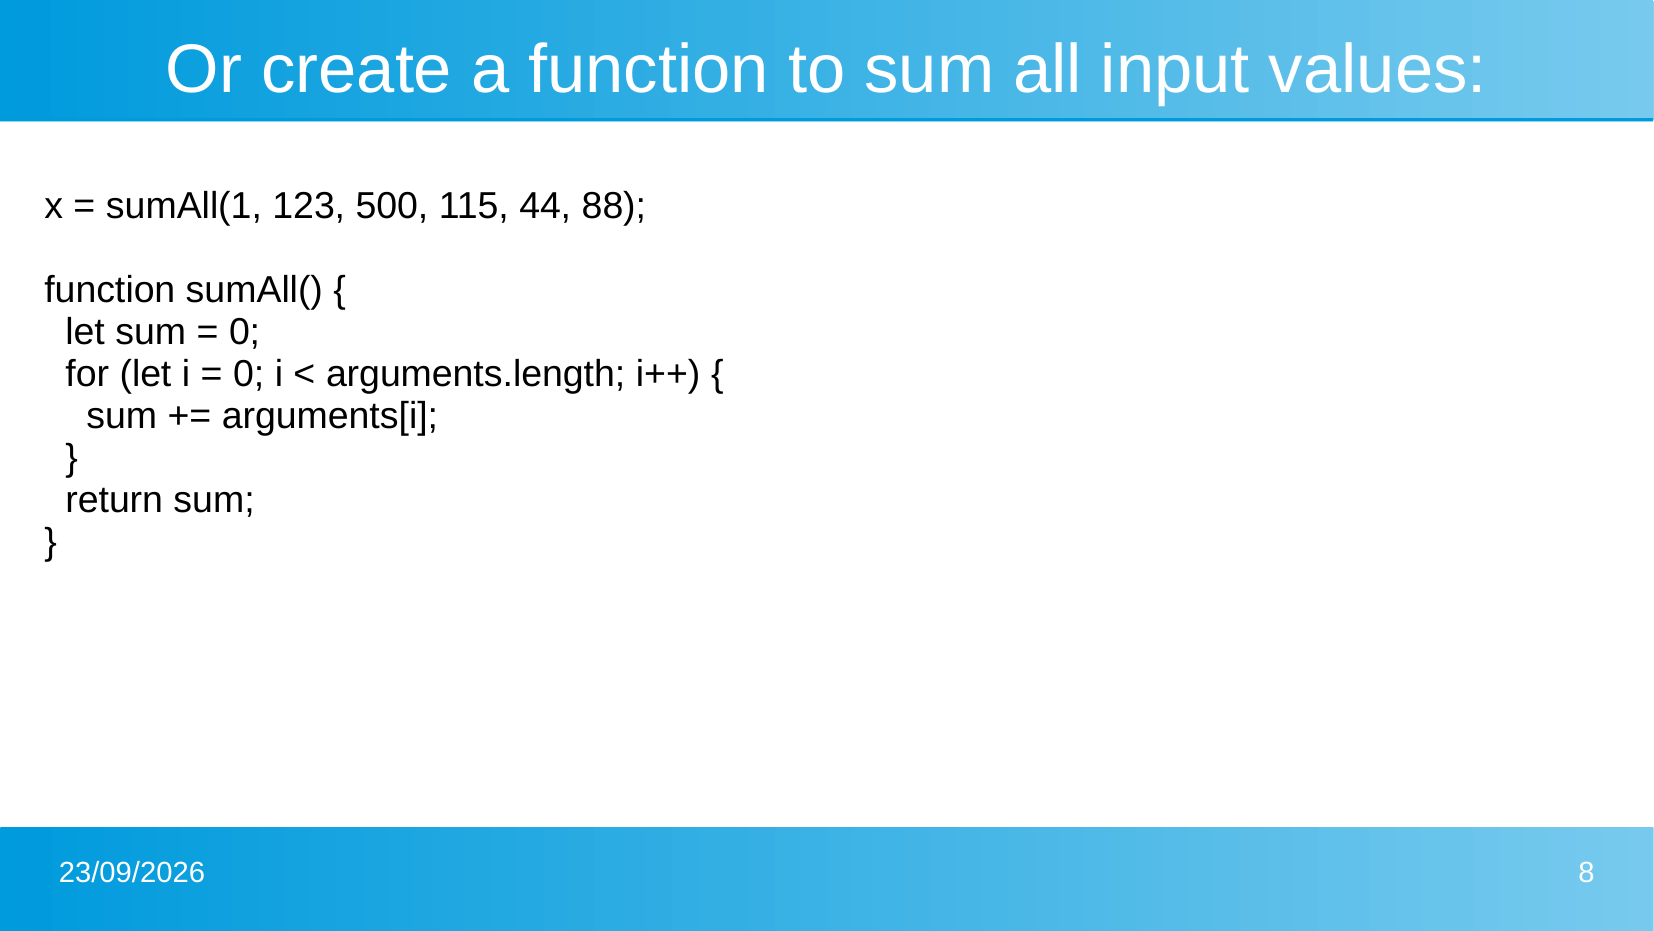

# Or create a function to sum all input values:
x = sumAll(1, 123, 500, 115, 44, 88);
function sumAll() {
 let sum = 0;
 for (let i = 0; i < arguments.length; i++) {
 sum += arguments[i];
 }
 return sum;
}
8